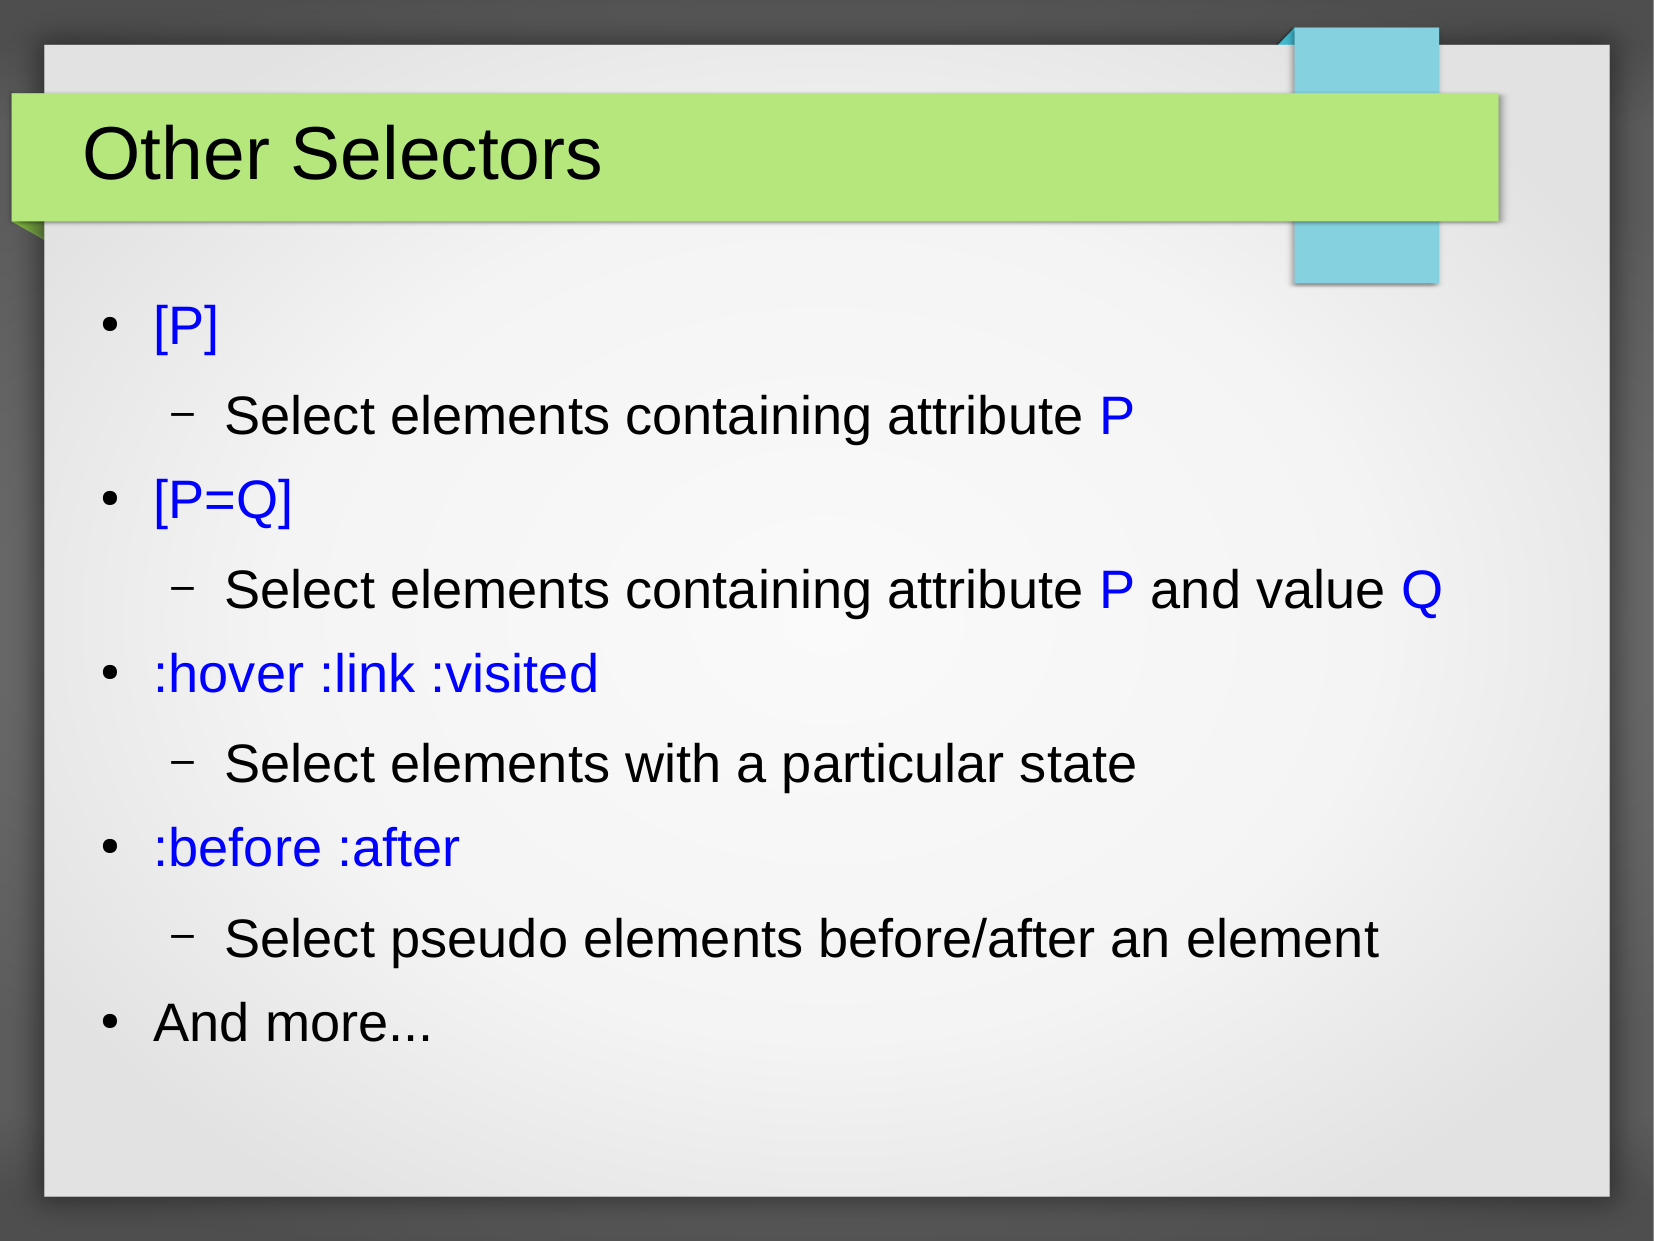

# Other Selectors
[P]
Select elements containing attribute P
[P=Q]
Select elements containing attribute P and value Q
:hover :link :visited
Select elements with a particular state
:before :after
Select pseudo elements before/after an element
And more...